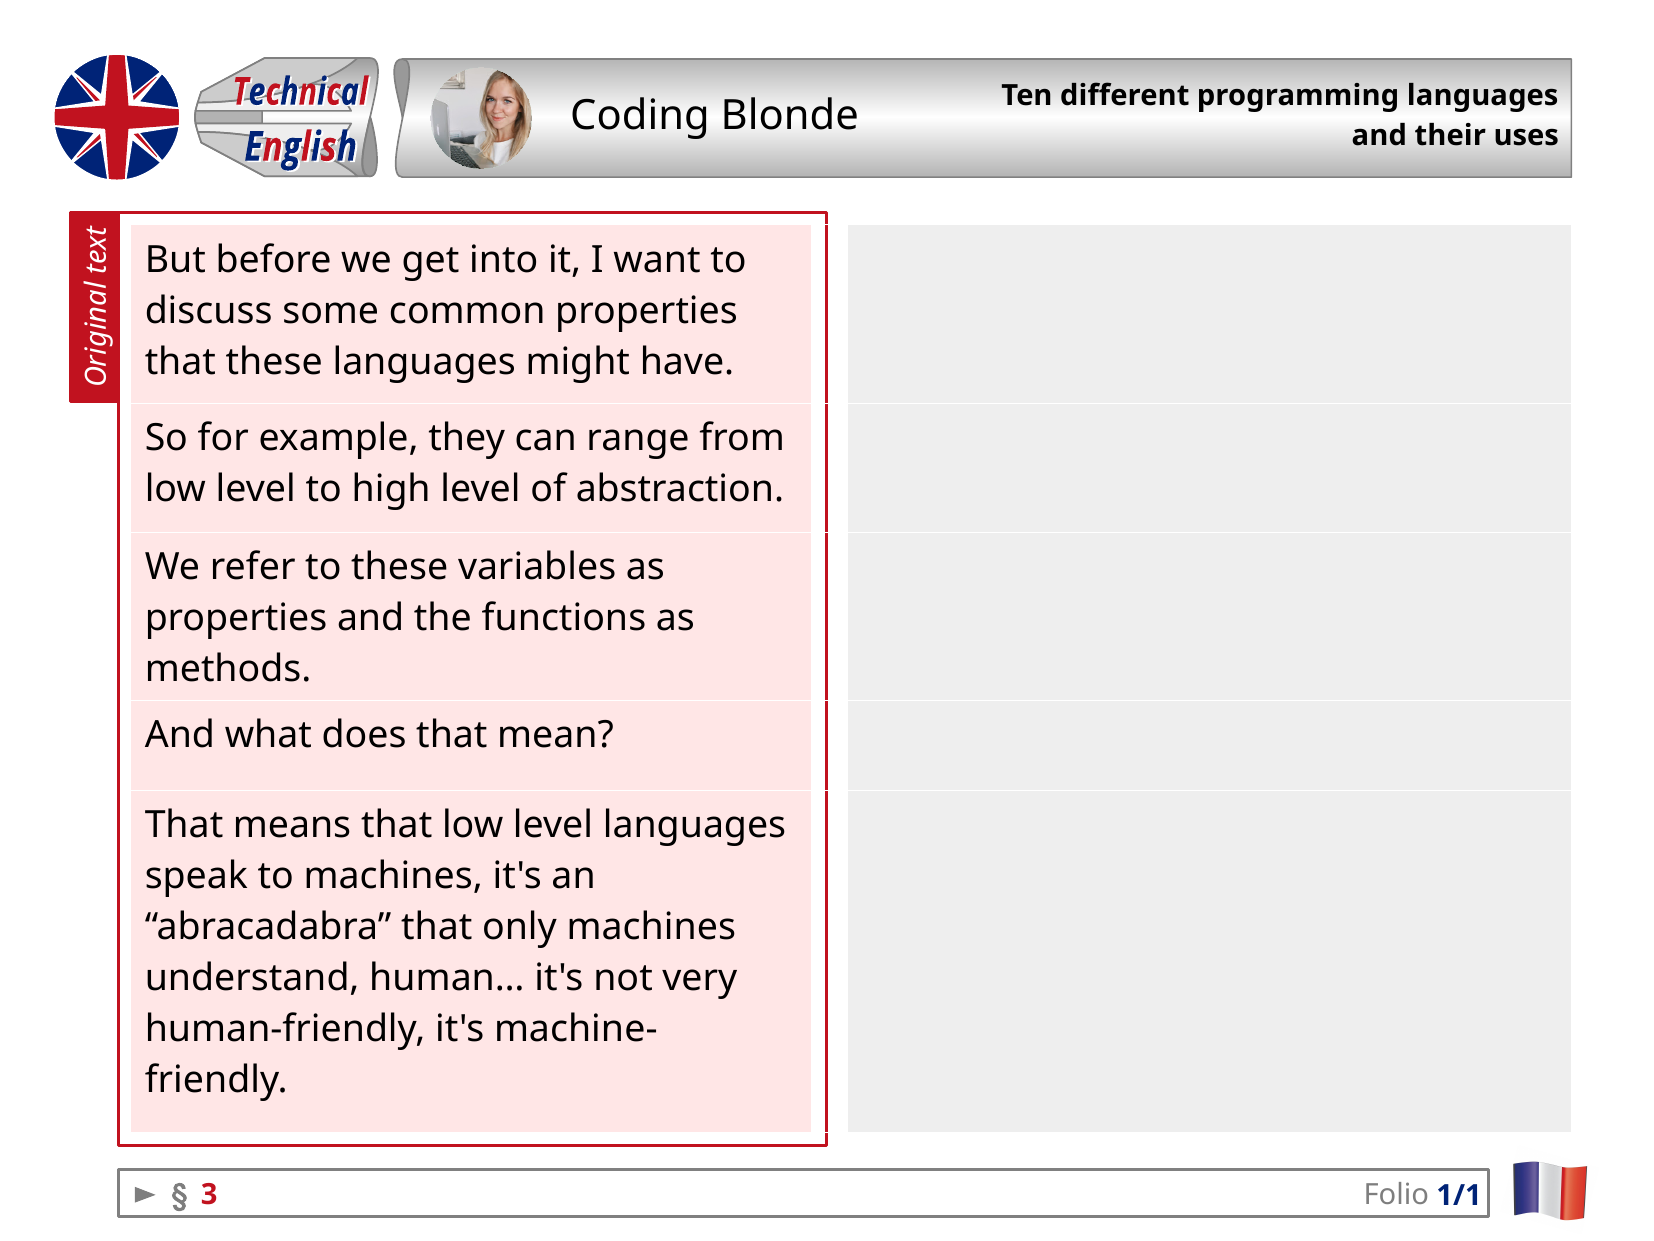

#
| But before we get into it, I want to discuss some common properties that these languages might have. | | |
| --- | --- | --- |
| So for example, they can range from low level to high level of abstraction. | | |
| We refer to these variables as properties and the functions as methods. | | |
| And what does that mean? | | |
| That means that low level languages speak to machines, it's an “abracadabra” that only machines understand, human… it's not very human-friendly, it's machine-friendly. | | |
3
1/1